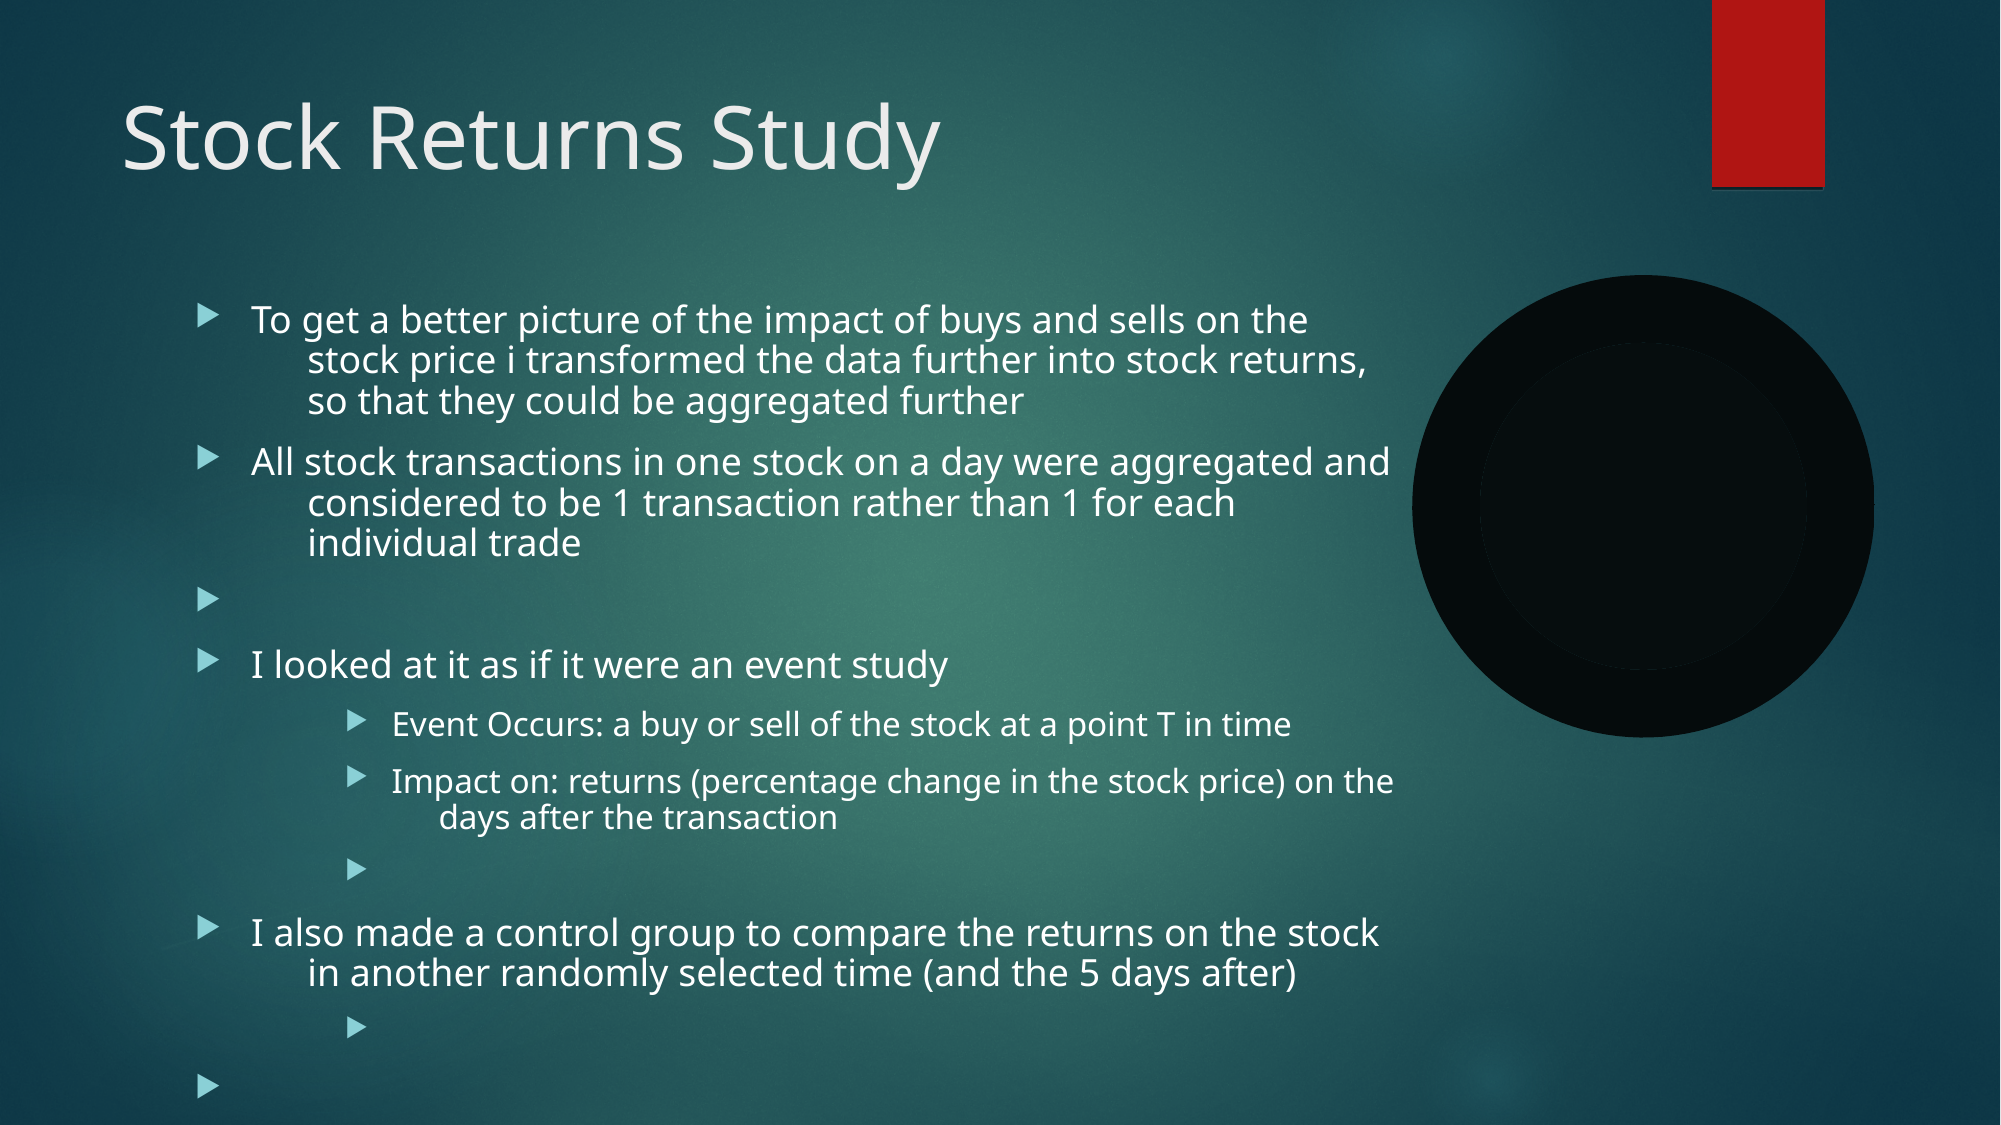

# Stock Returns Study
To get a better picture of the impact of buys and sells on the stock price i transformed the data further into stock returns, so that they could be aggregated further
All stock transactions in one stock on a day were aggregated and considered to be 1 transaction rather than 1 for each individual trade
I looked at it as if it were an event study
Event Occurs: a buy or sell of the stock at a point T in time
Impact on: returns (percentage change in the stock price) on the days after the transaction
I also made a control group to compare the returns on the stock in another randomly selected time (and the 5 days after)